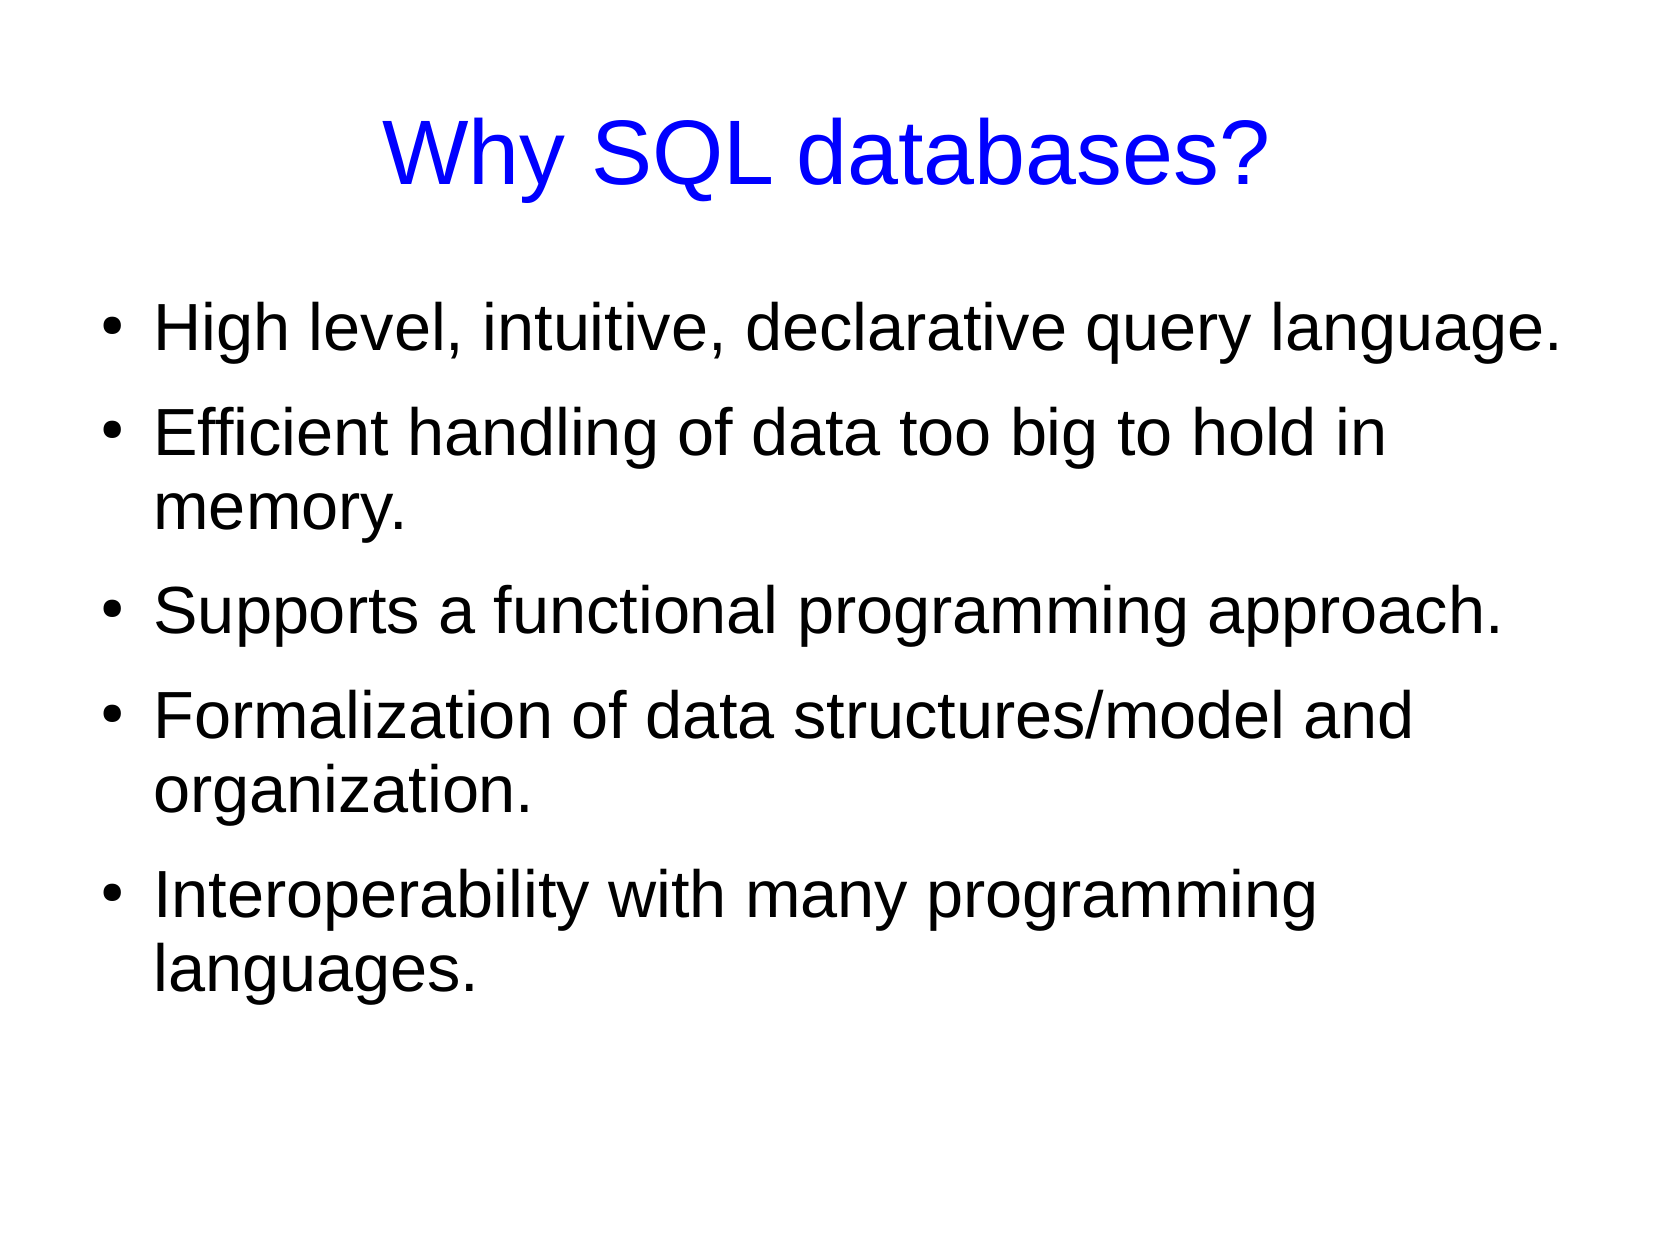

# Why SQL databases?
High level, intuitive, declarative query language.
Efficient handling of data too big to hold in memory.
Supports a functional programming approach.
Formalization of data structures/model and organization.
Interoperability with many programming languages.